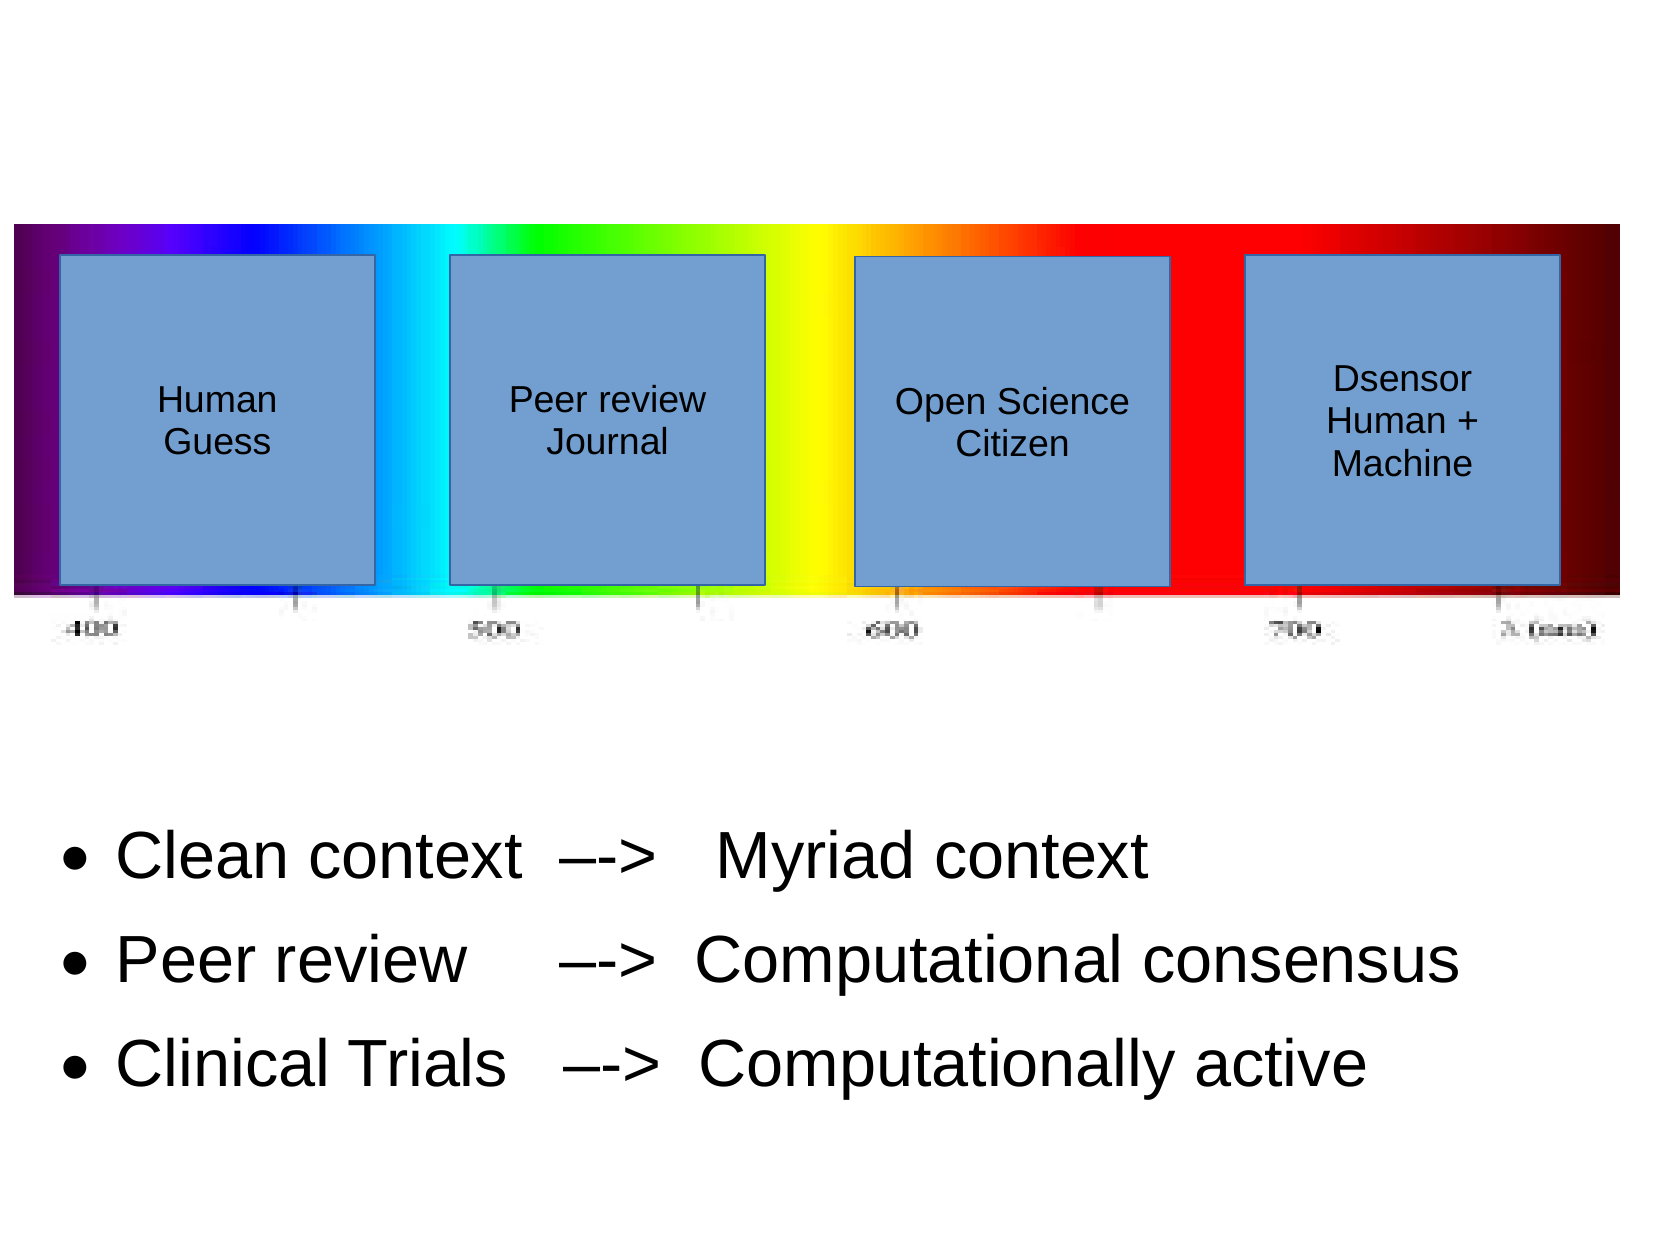

Human
Guess
Peer review
Journal
Dsensor
Human + Machine
Open Science
Citizen
# Clean context –-> 	Myriad context
Peer review –-> Computational consensus
Clinical Trials –-> Computationally active